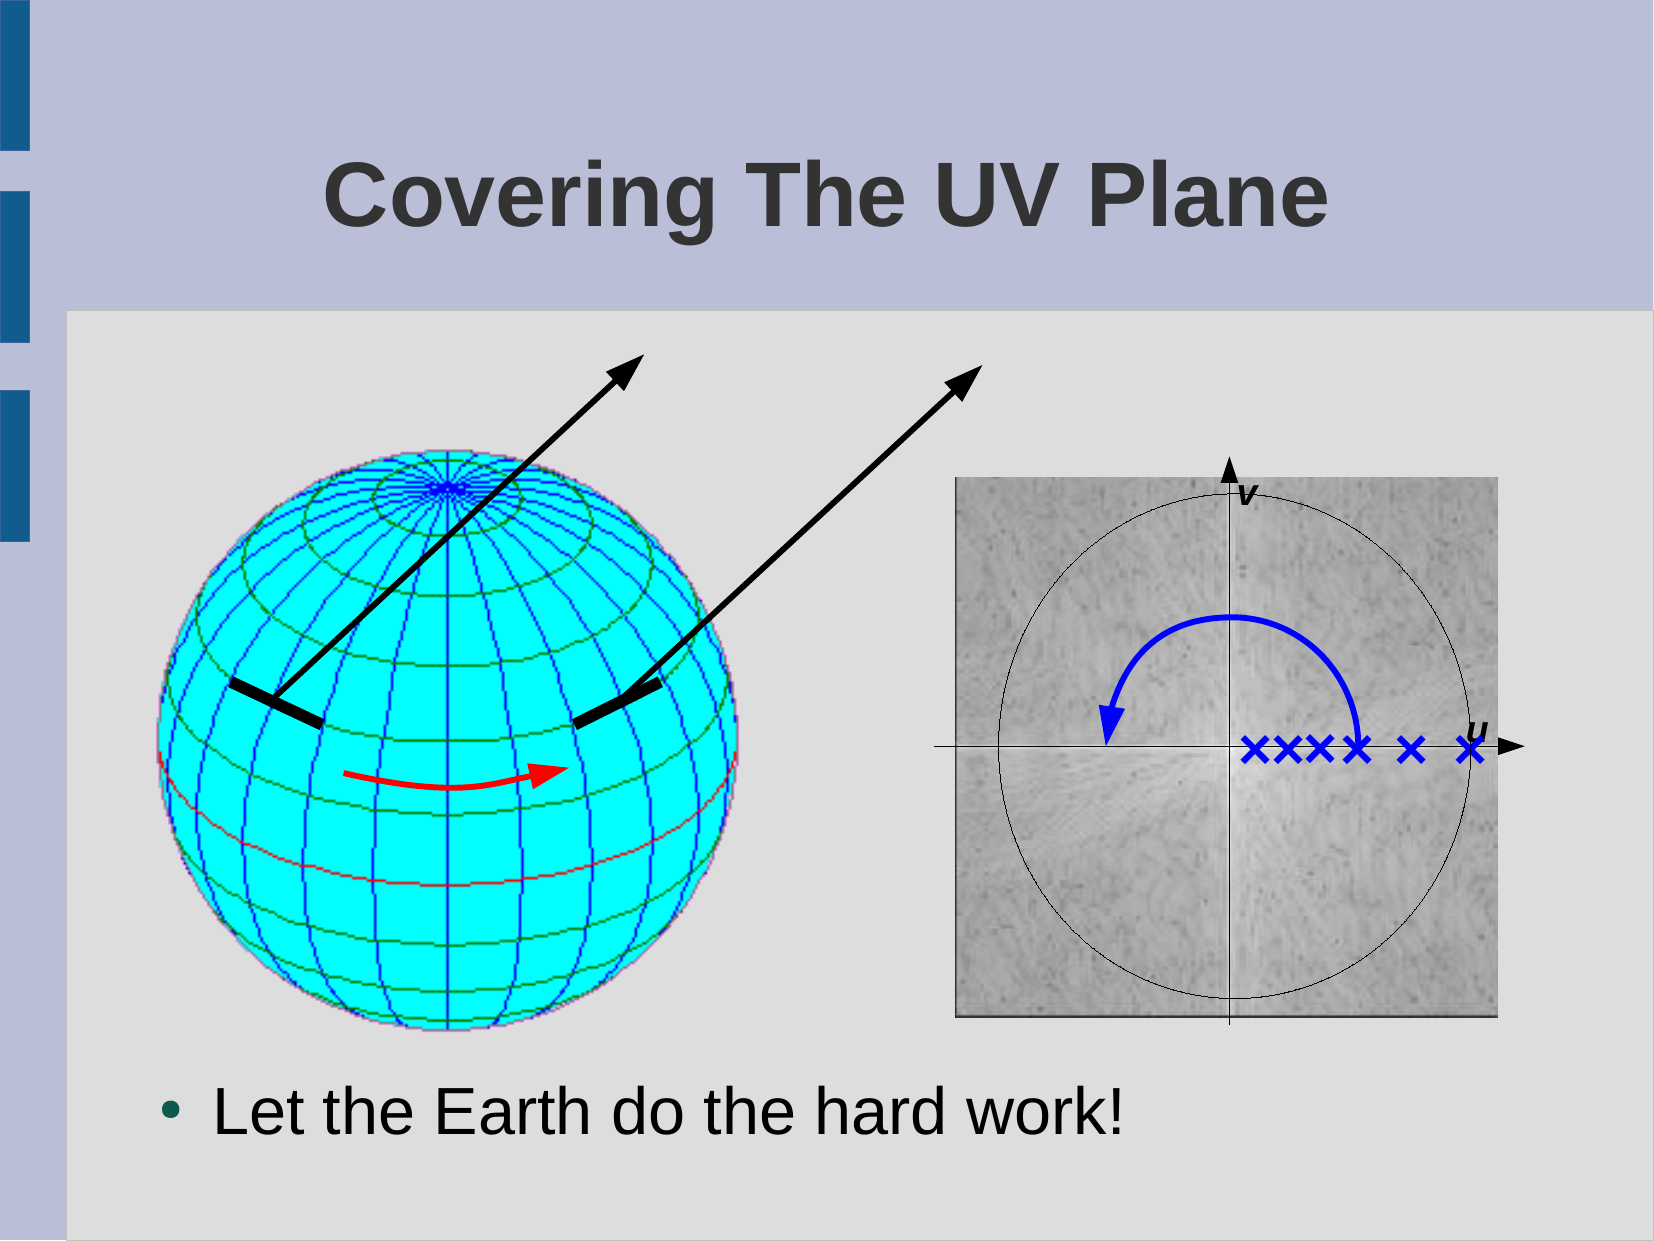

# Covering The UV Plane
v
×
×
×
×
×
×
u
Let the Earth do the hard work!